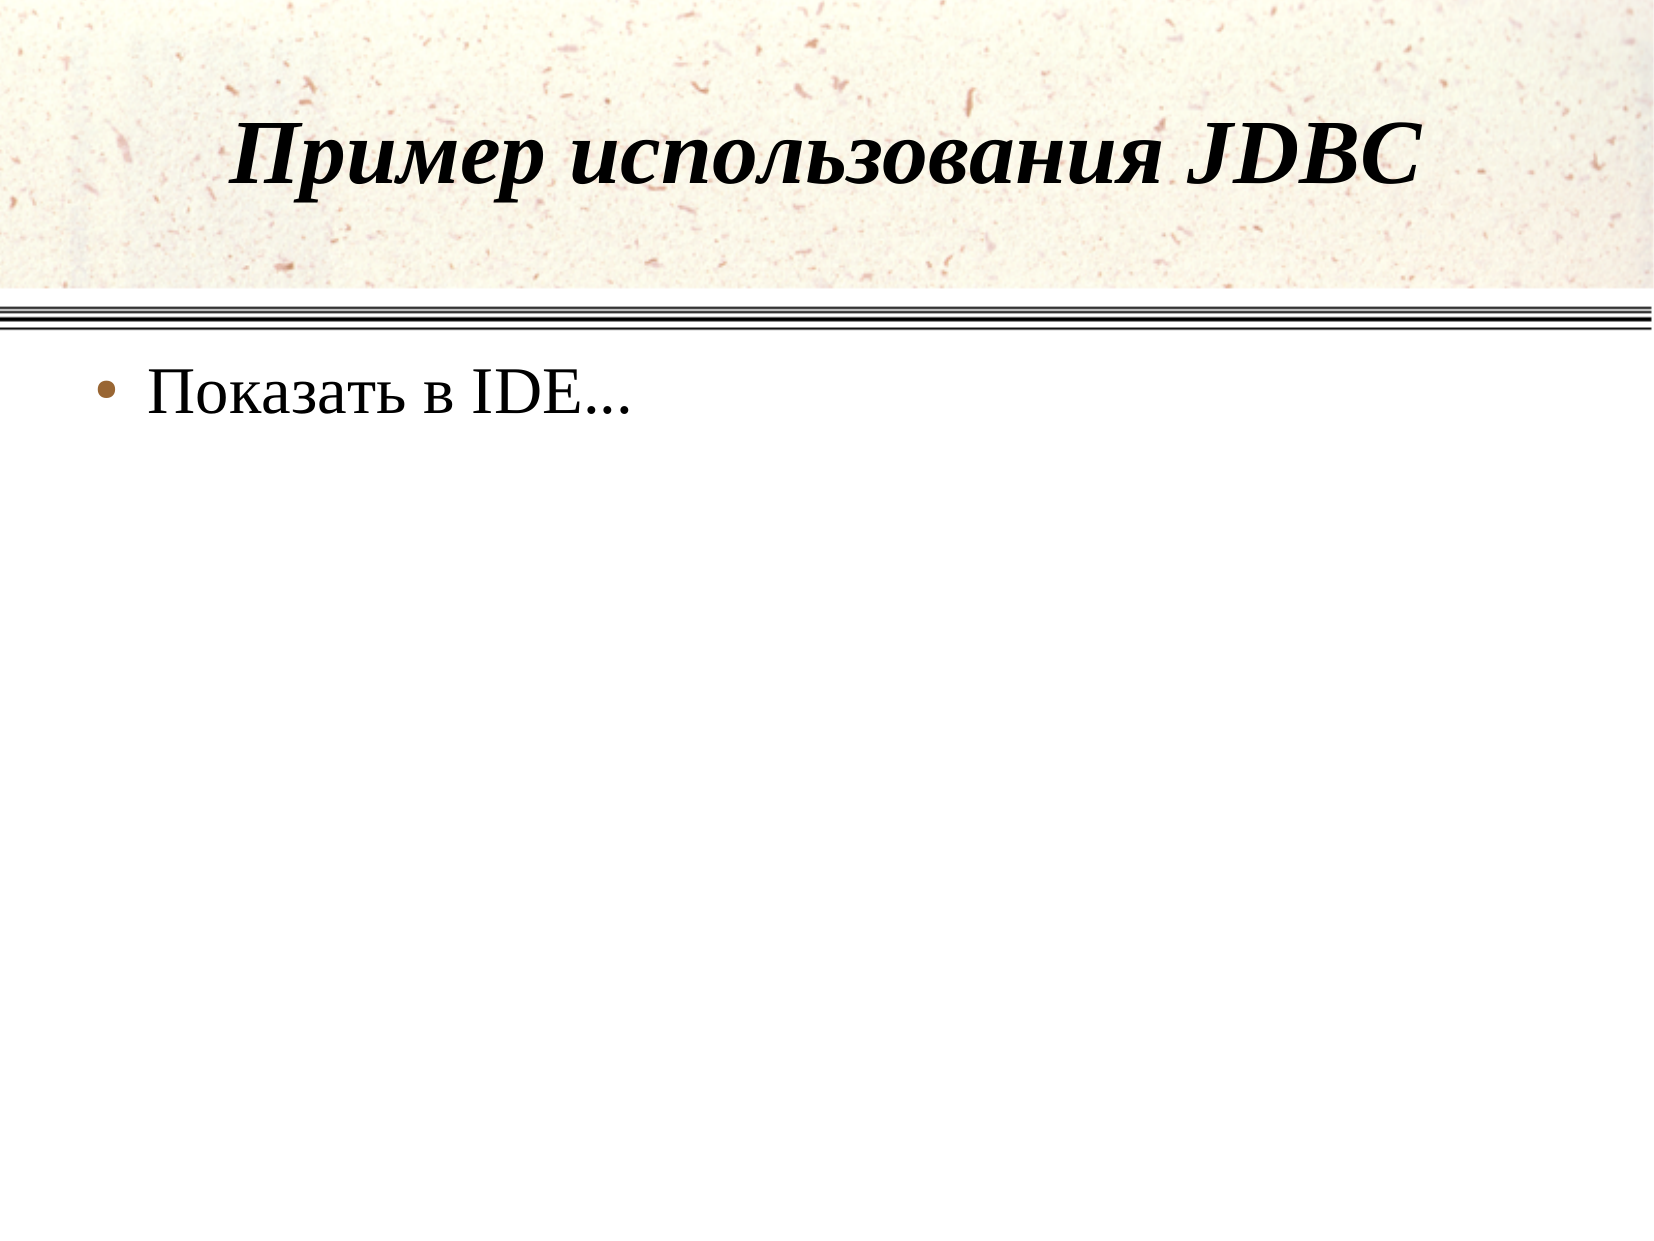

# Пример использования JDBC
Показать в IDE...